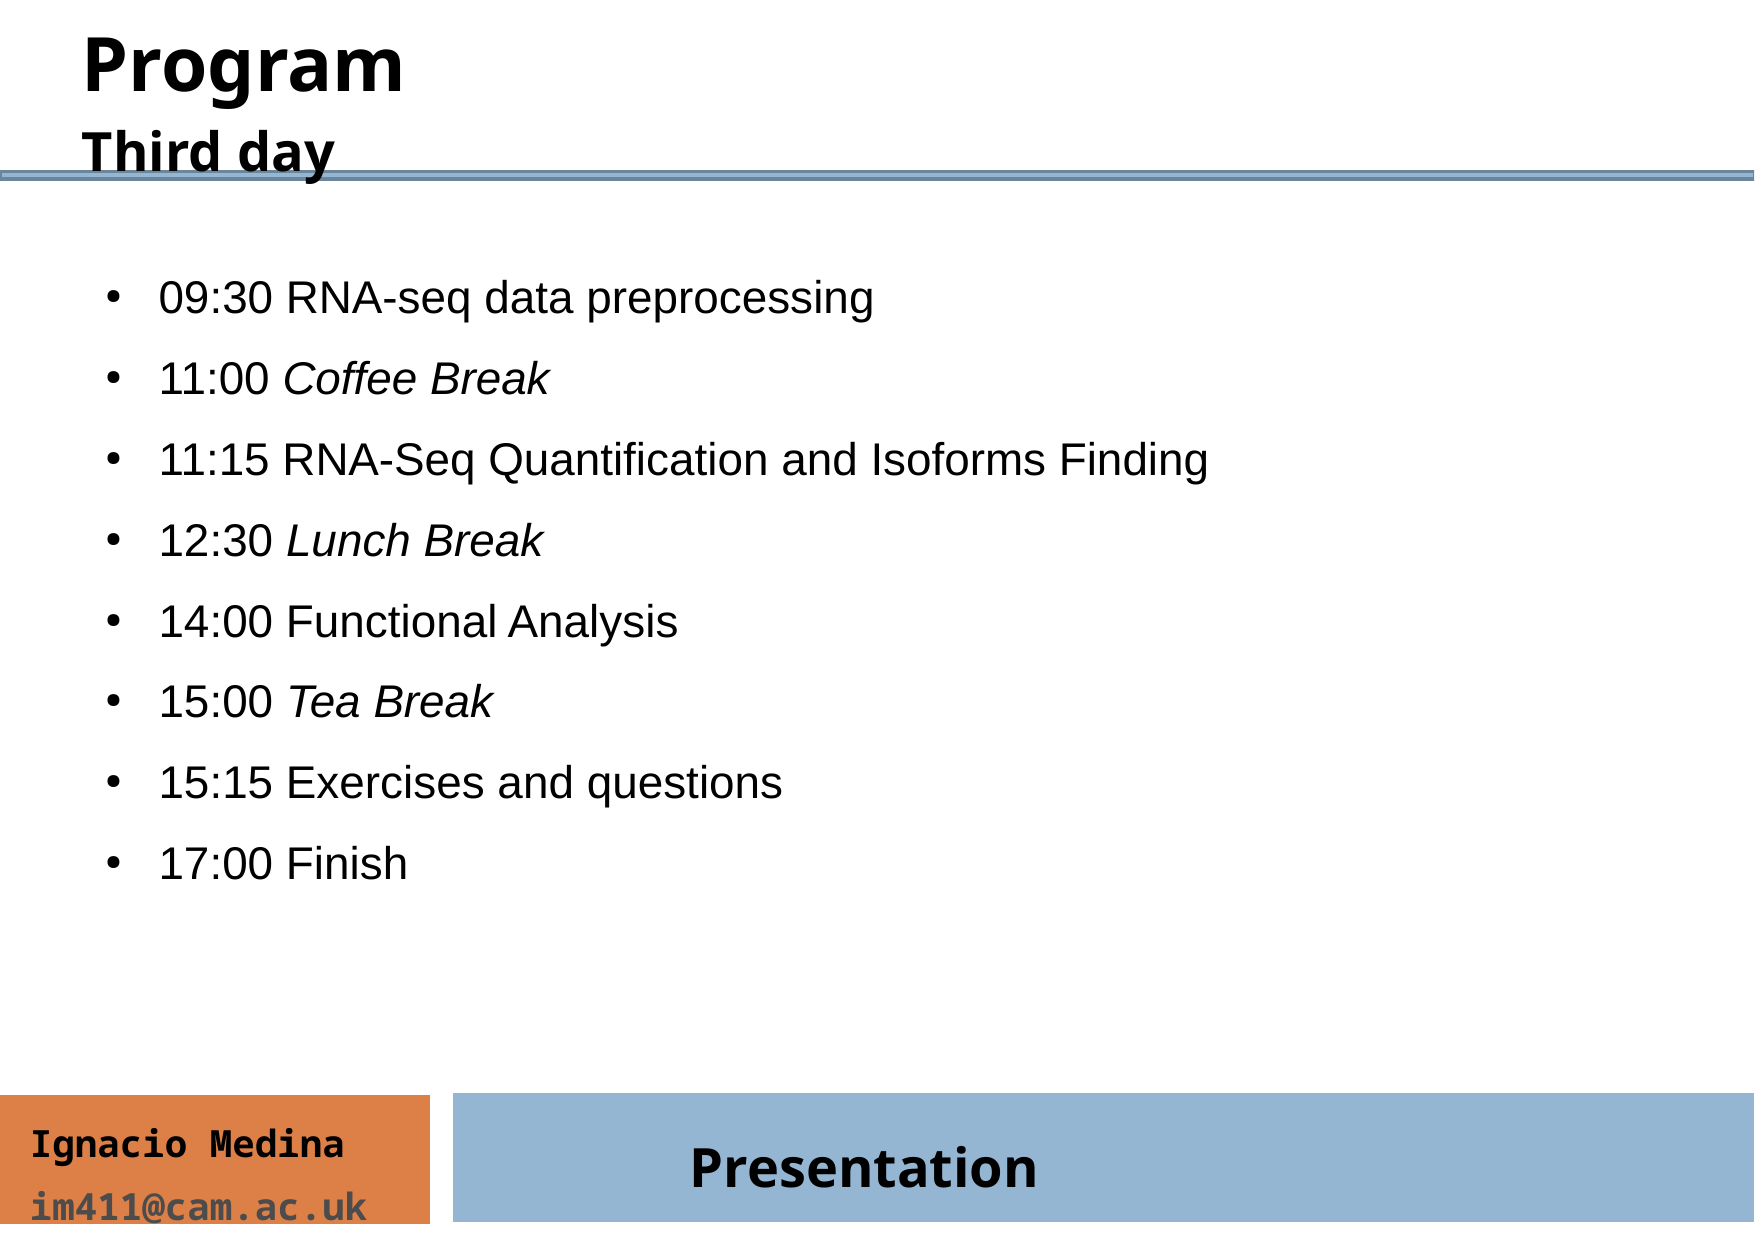

Program
Third day
# 09:30 RNA-seq data preprocessing
11:00 Coffee Break
11:15 RNA-Seq Quantification and Isoforms Finding
12:30 Lunch Break
14:00 Functional Analysis
15:00 Tea Break
15:15 Exercises and questions
17:00 Finish
Ignacio Medina
im411@cam.ac.uk
Presentation